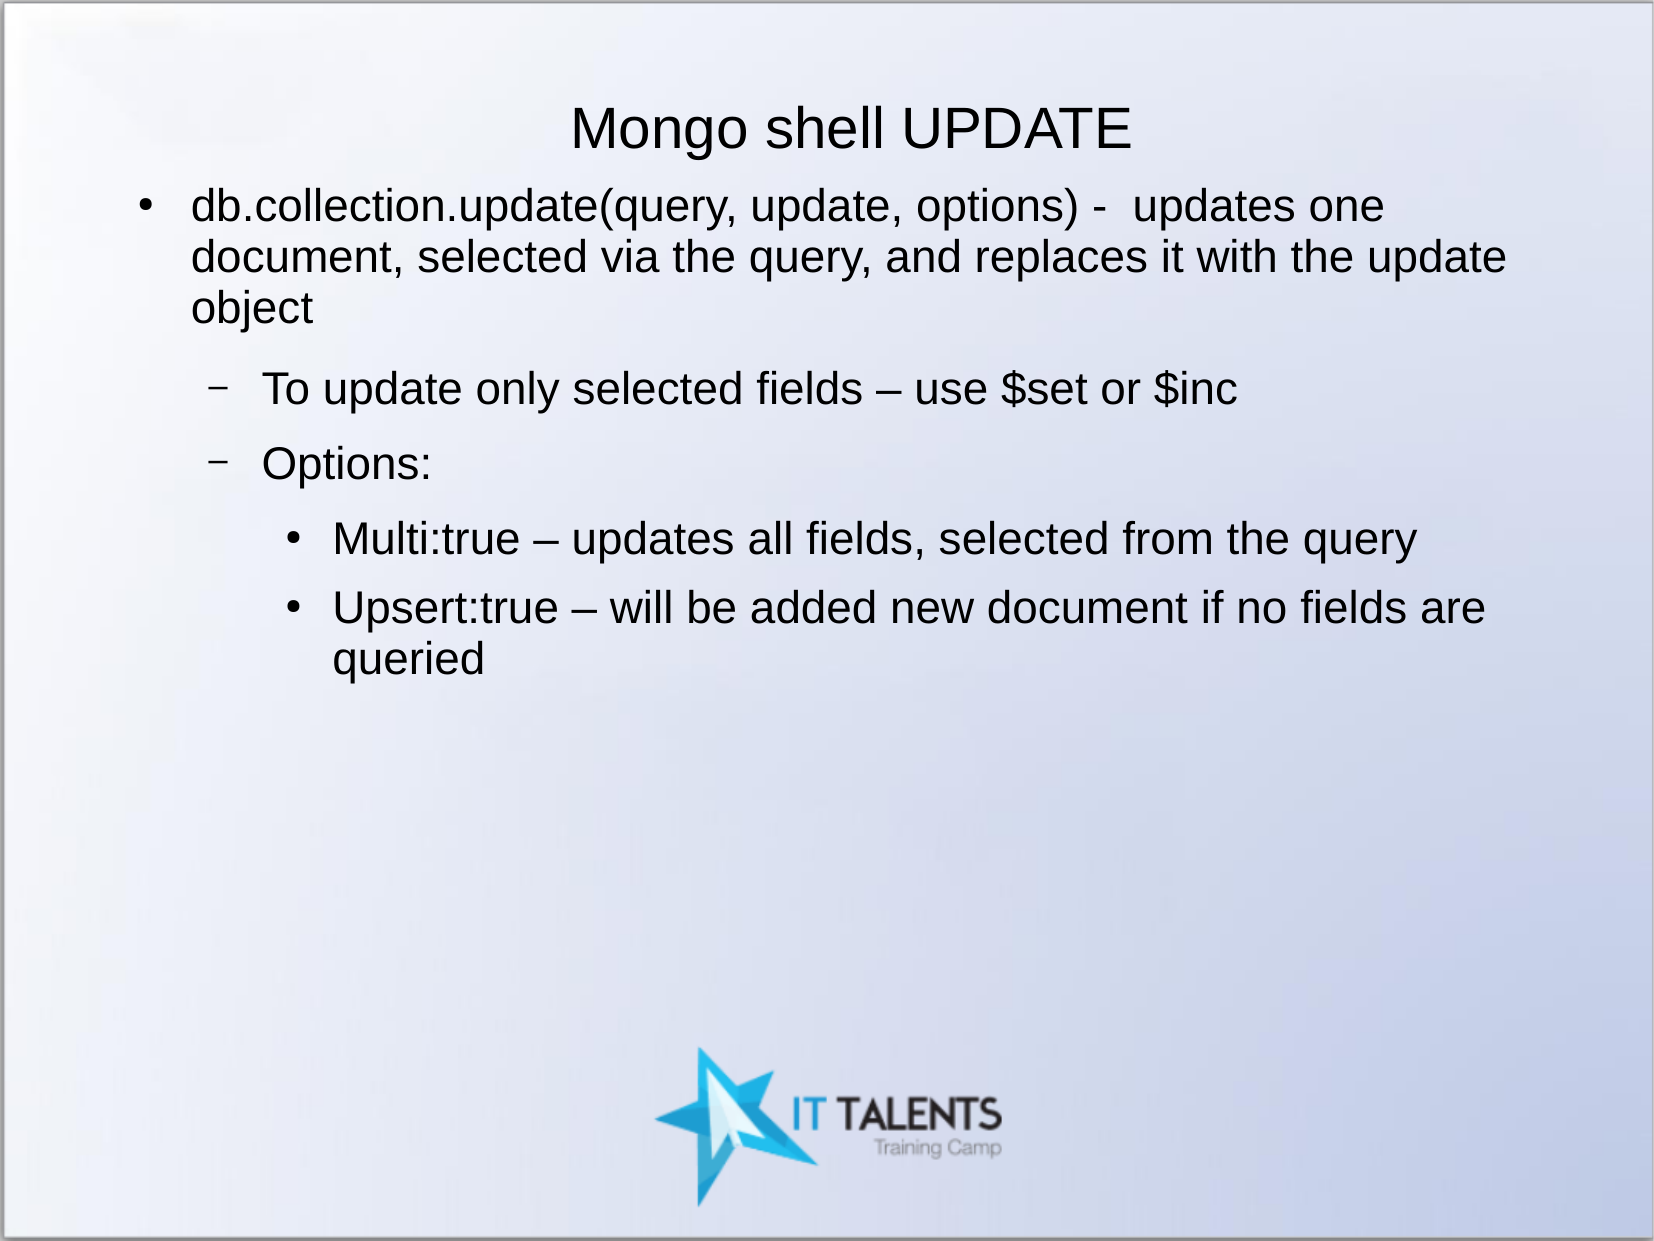

# Mongo shell UPDATE
db.collection.update(query, update, options) - updates one document, selected via the query, and replaces it with the update object
To update only selected fields – use $set or $inc
Options:
Multi:true – updates all fields, selected from the query
Upsert:true – will be added new document if no fields are queried